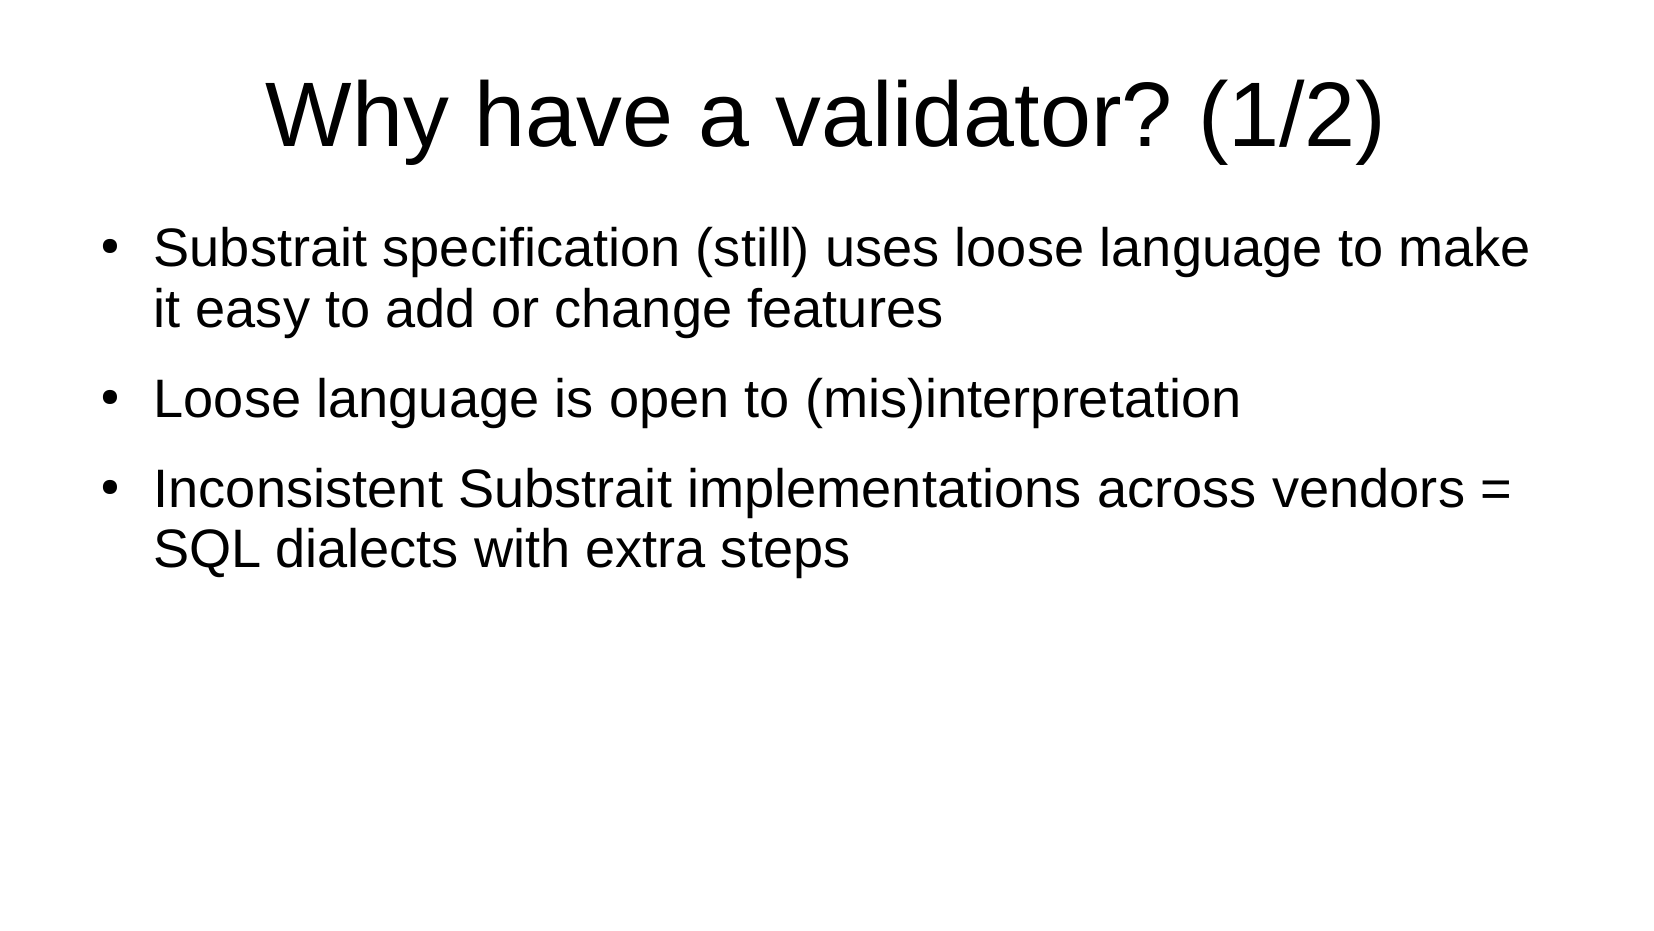

# Why have a validator? (1/2)
Substrait specification (still) uses loose language to make it easy to add or change features
Loose language is open to (mis)interpretation
Inconsistent Substrait implementations across vendors = SQL dialects with extra steps